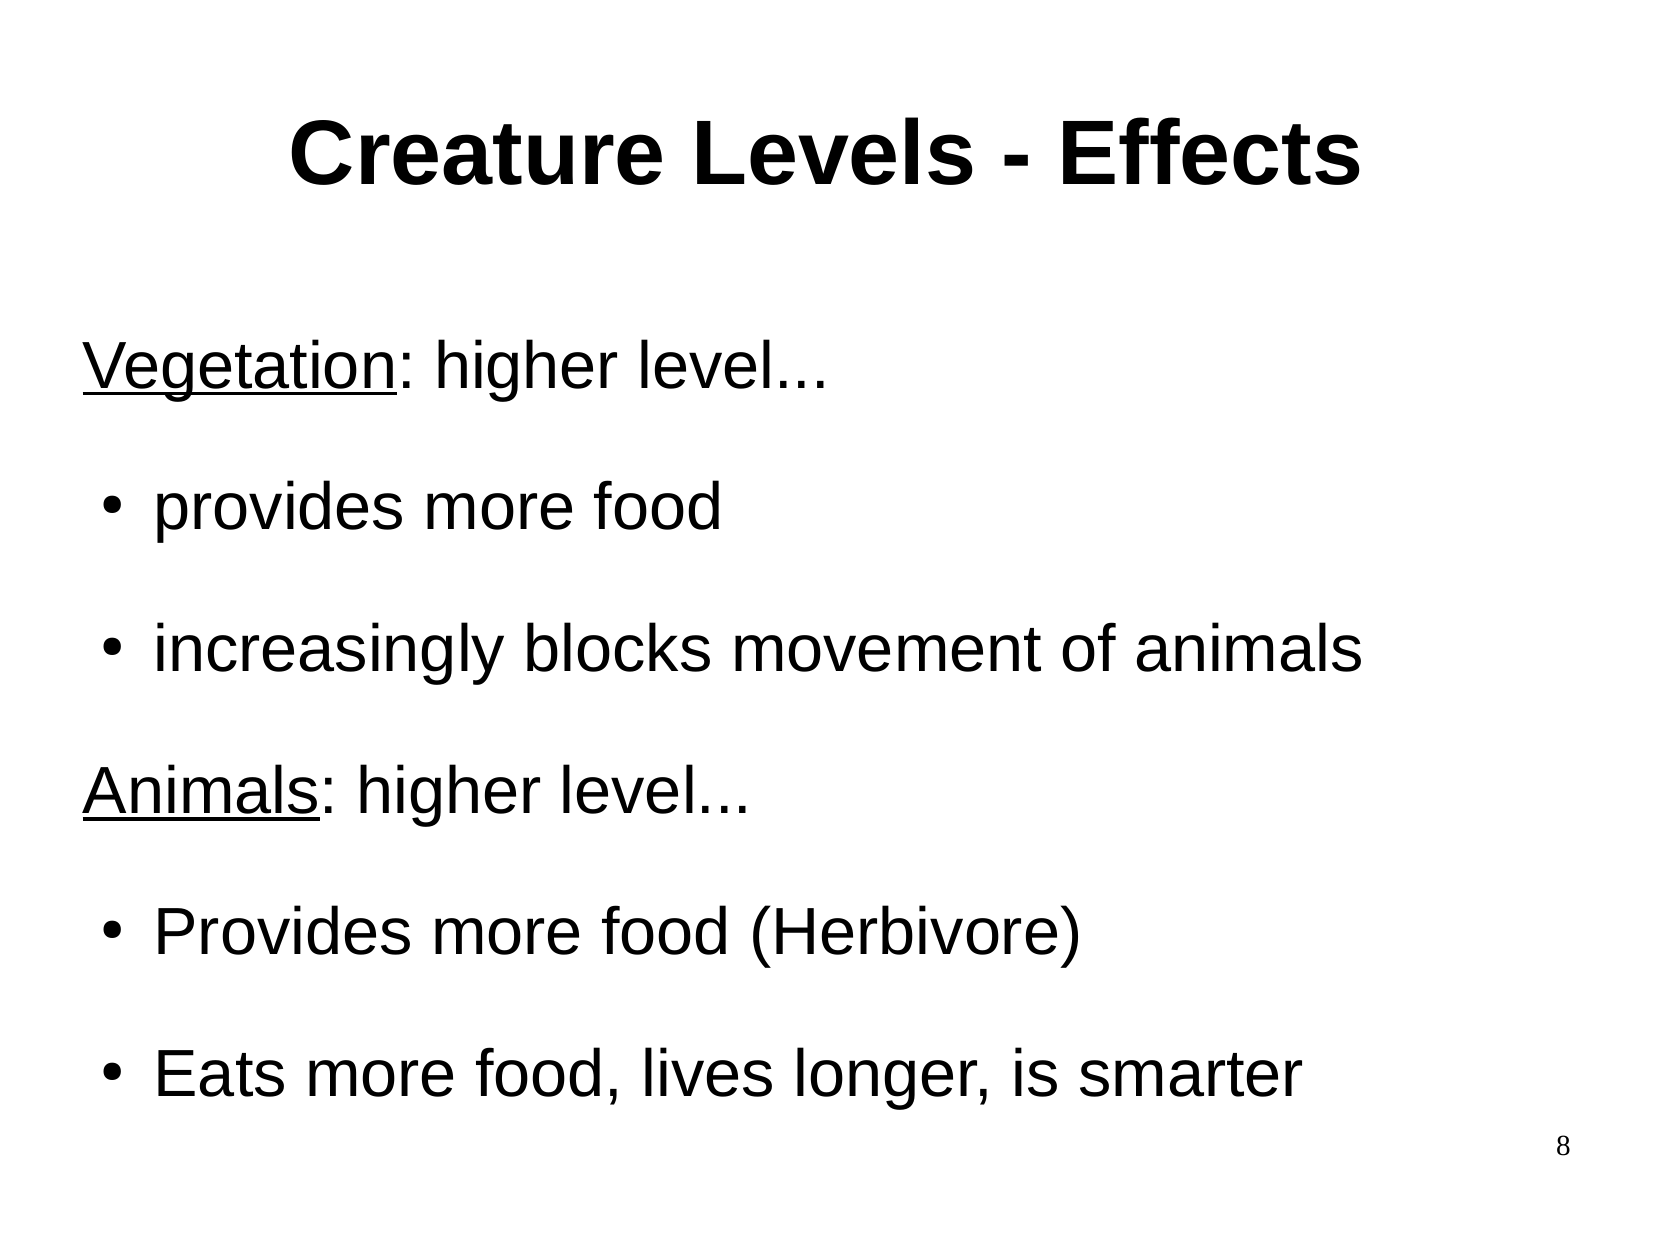

# Creature Levels - Effects
Vegetation: higher level...
provides more food
increasingly blocks movement of animals
Animals: higher level...
Provides more food (Herbivore)
Eats more food, lives longer, is smarter
8